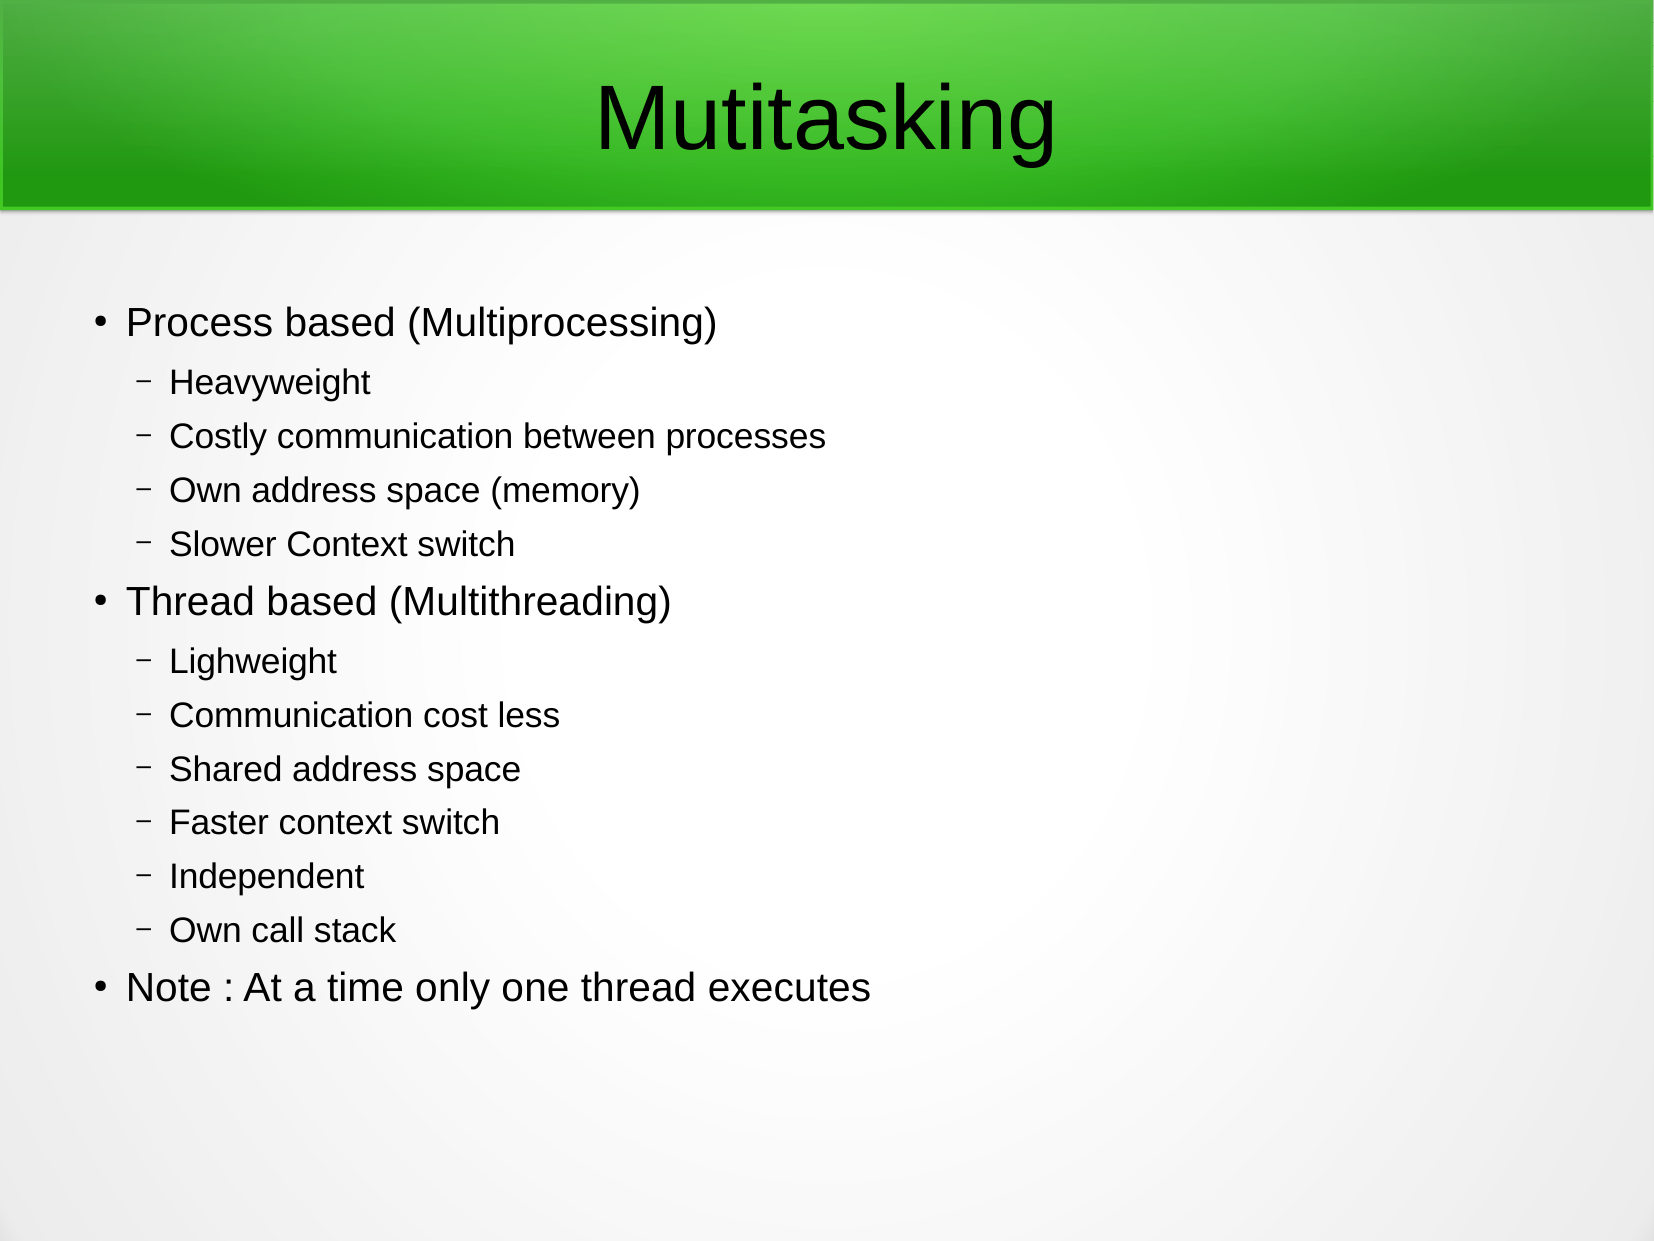

# Mutitasking
Process based (Multiprocessing)
Heavyweight
Costly communication between processes
Own address space (memory)
Slower Context switch
Thread based (Multithreading)
Lighweight
Communication cost less
Shared address space
Faster context switch
Independent
Own call stack
Note : At a time only one thread executes